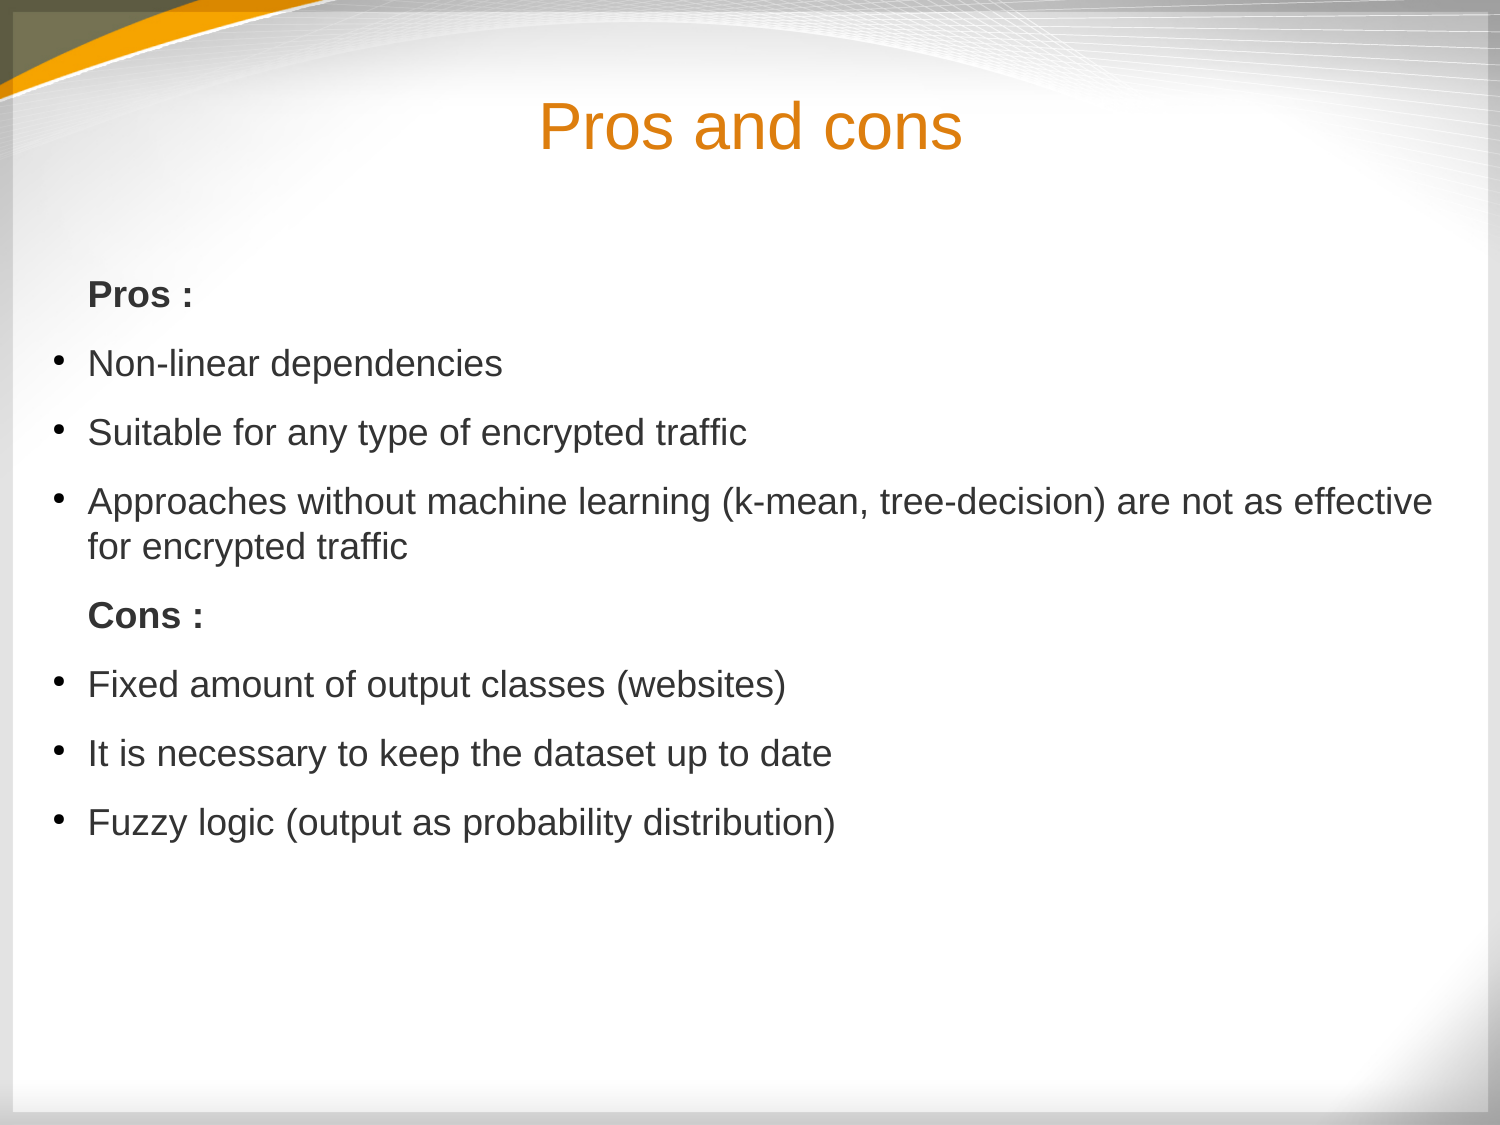

Pros and cons
Pros :
Non-linear dependencies
Suitable for any type of encrypted traffic
Approaches without machine learning (k-mean, tree-decision) are not as effective for encrypted traffic
Cons :
Fixed amount of output classes (websites)
It is necessary to keep the dataset up to date
Fuzzy logic (output as probability distribution)
Рисунок 6. Анализируемый дамп трафика проткола MQTT